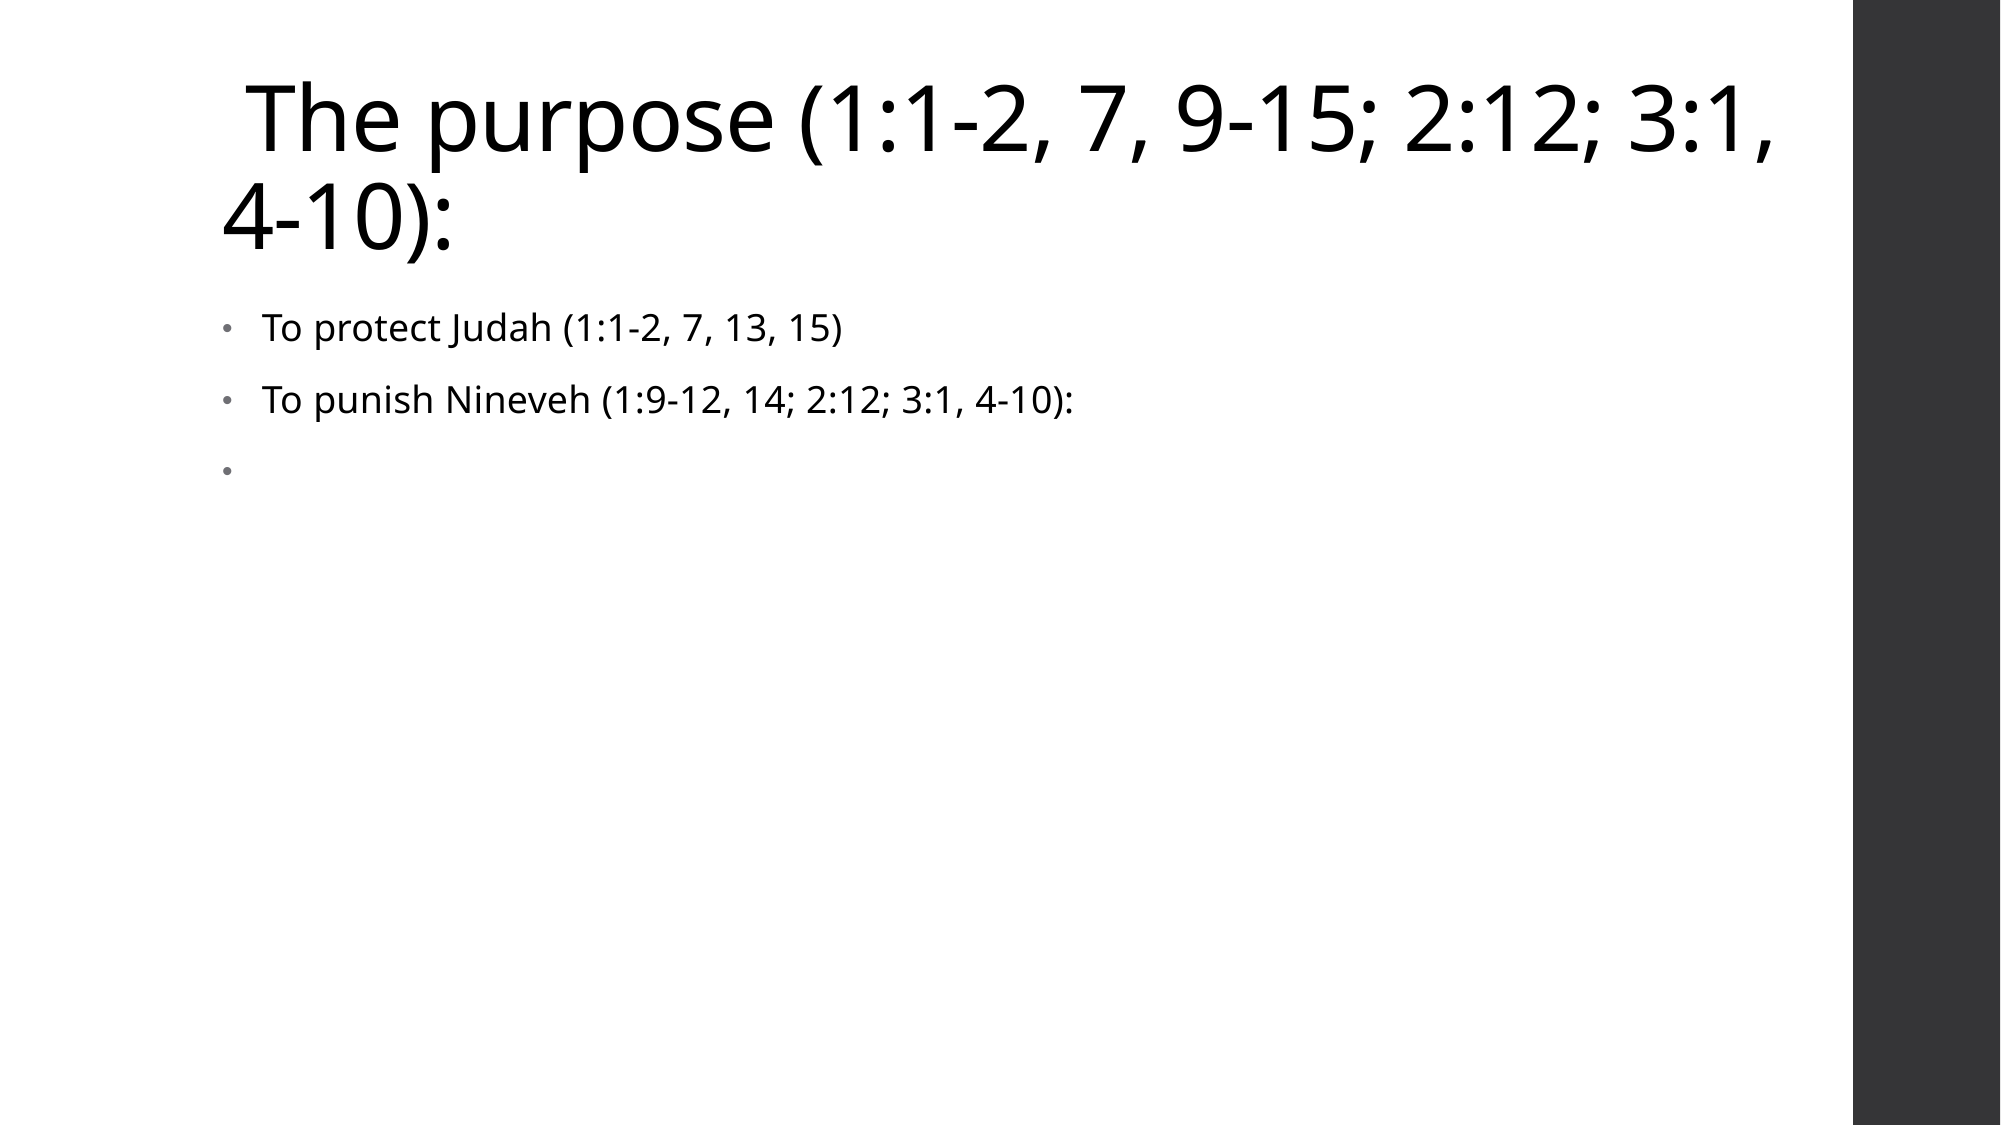

# The purpose (1:1-2, 7, 9-15; 2:12; 3:1, 4-10):
 To protect Judah (1:1-2, 7, 13, 15)
 To punish Nineveh (1:9-12, 14; 2:12; 3:1, 4-10):